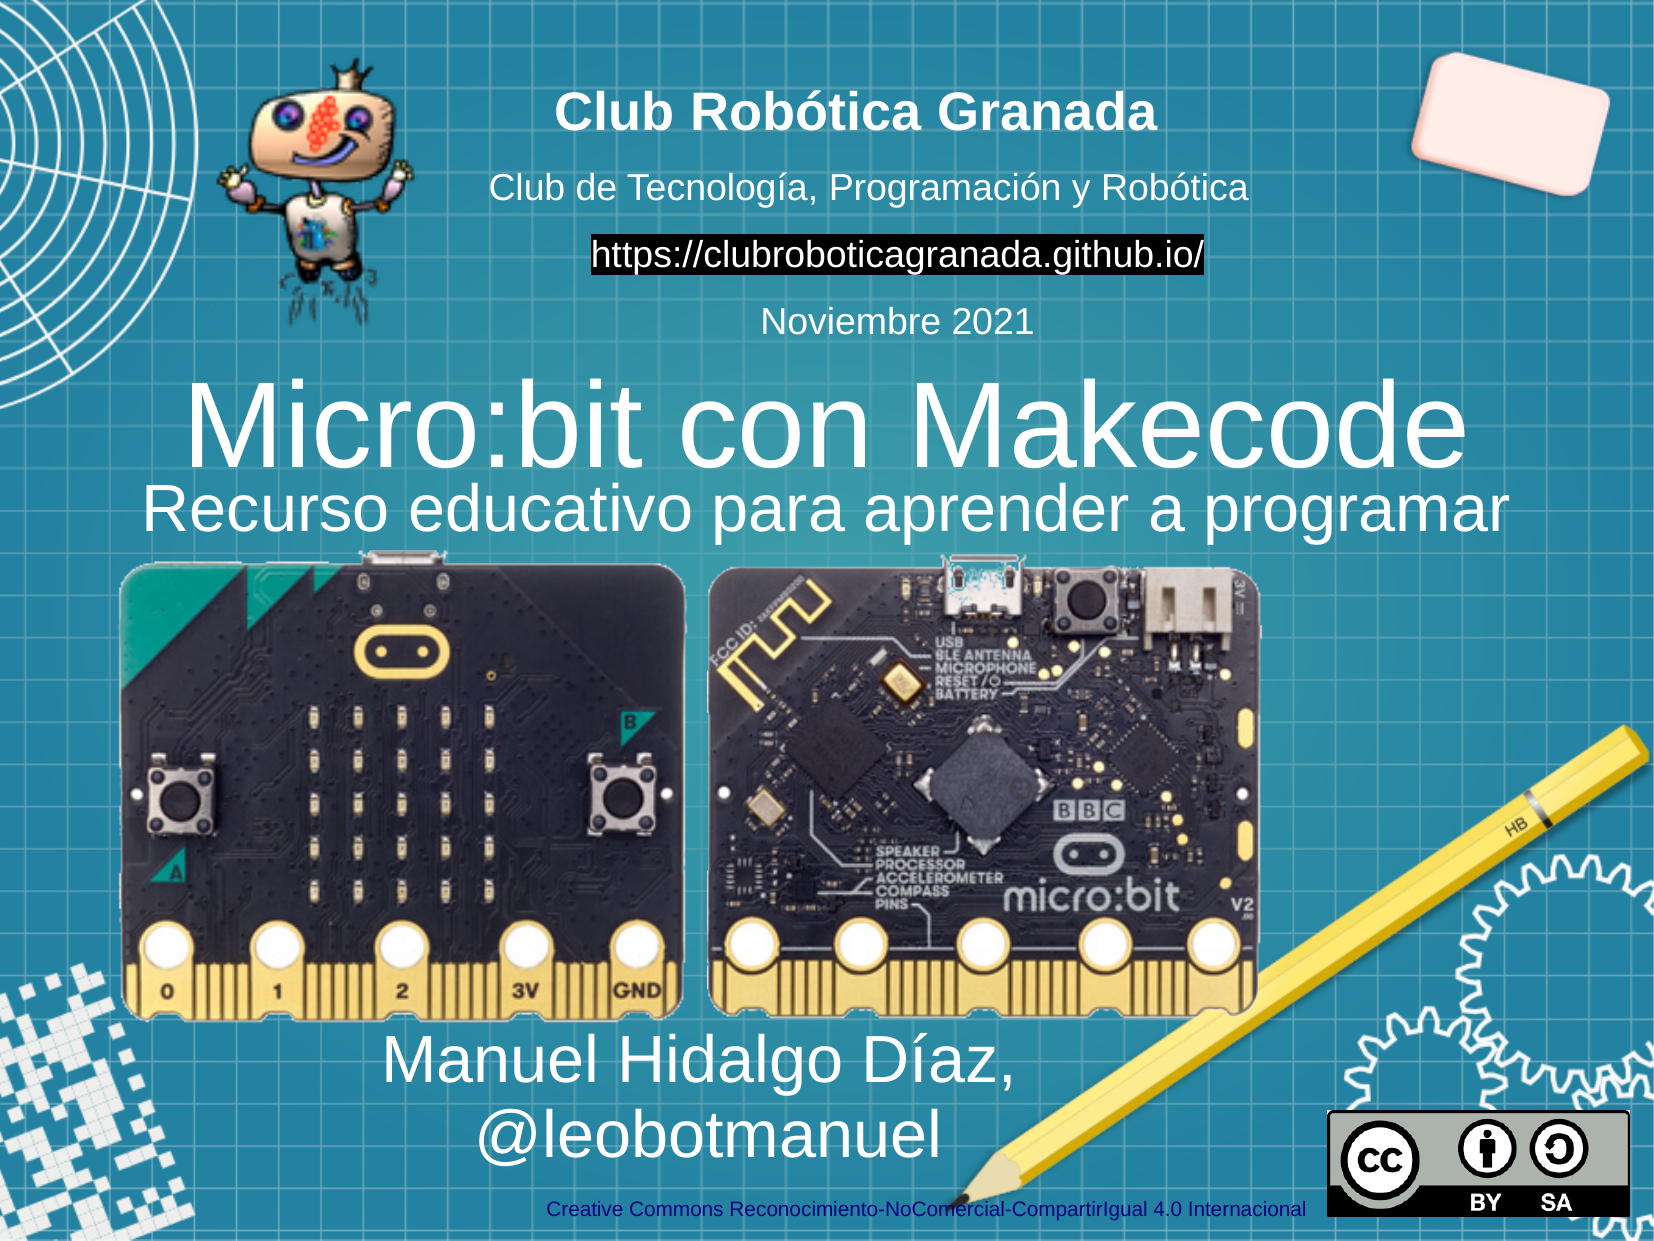

Club Robótica Granada
 Club de Tecnología, Programación y Robótica
https://clubroboticagranada.github.io/
Noviembre 2021
# Micro:bit con Makecode
Recurso educativo para aprender a programar
Manuel Hidalgo Díaz,
@leobotmanuel
Creative Commons Reconocimiento-NoComercial-CompartirIgual 4.0 Internacional